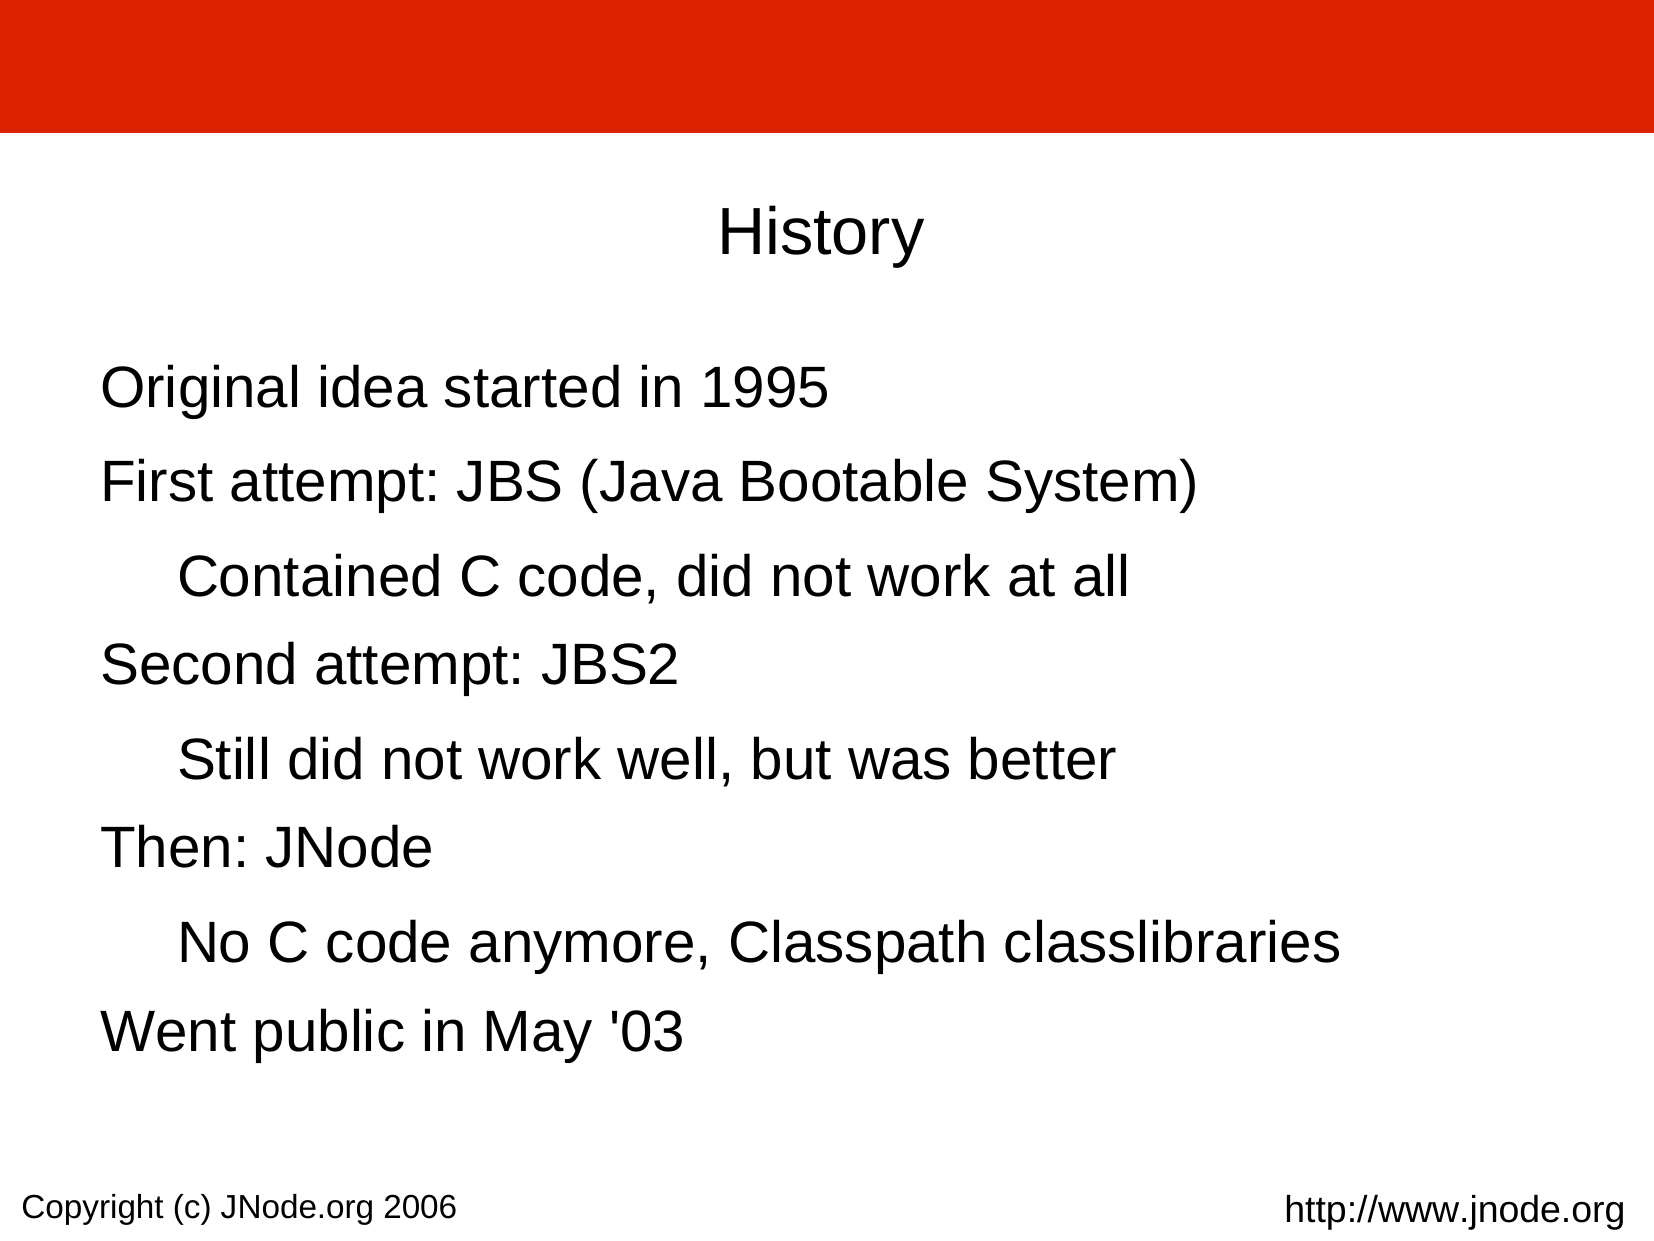

# History
Original idea started in 1995
First attempt: JBS (Java Bootable System)
Contained C code, did not work at all
Second attempt: JBS2
Still did not work well, but was better
Then: JNode
No C code anymore, Classpath classlibraries
Went public in May '03